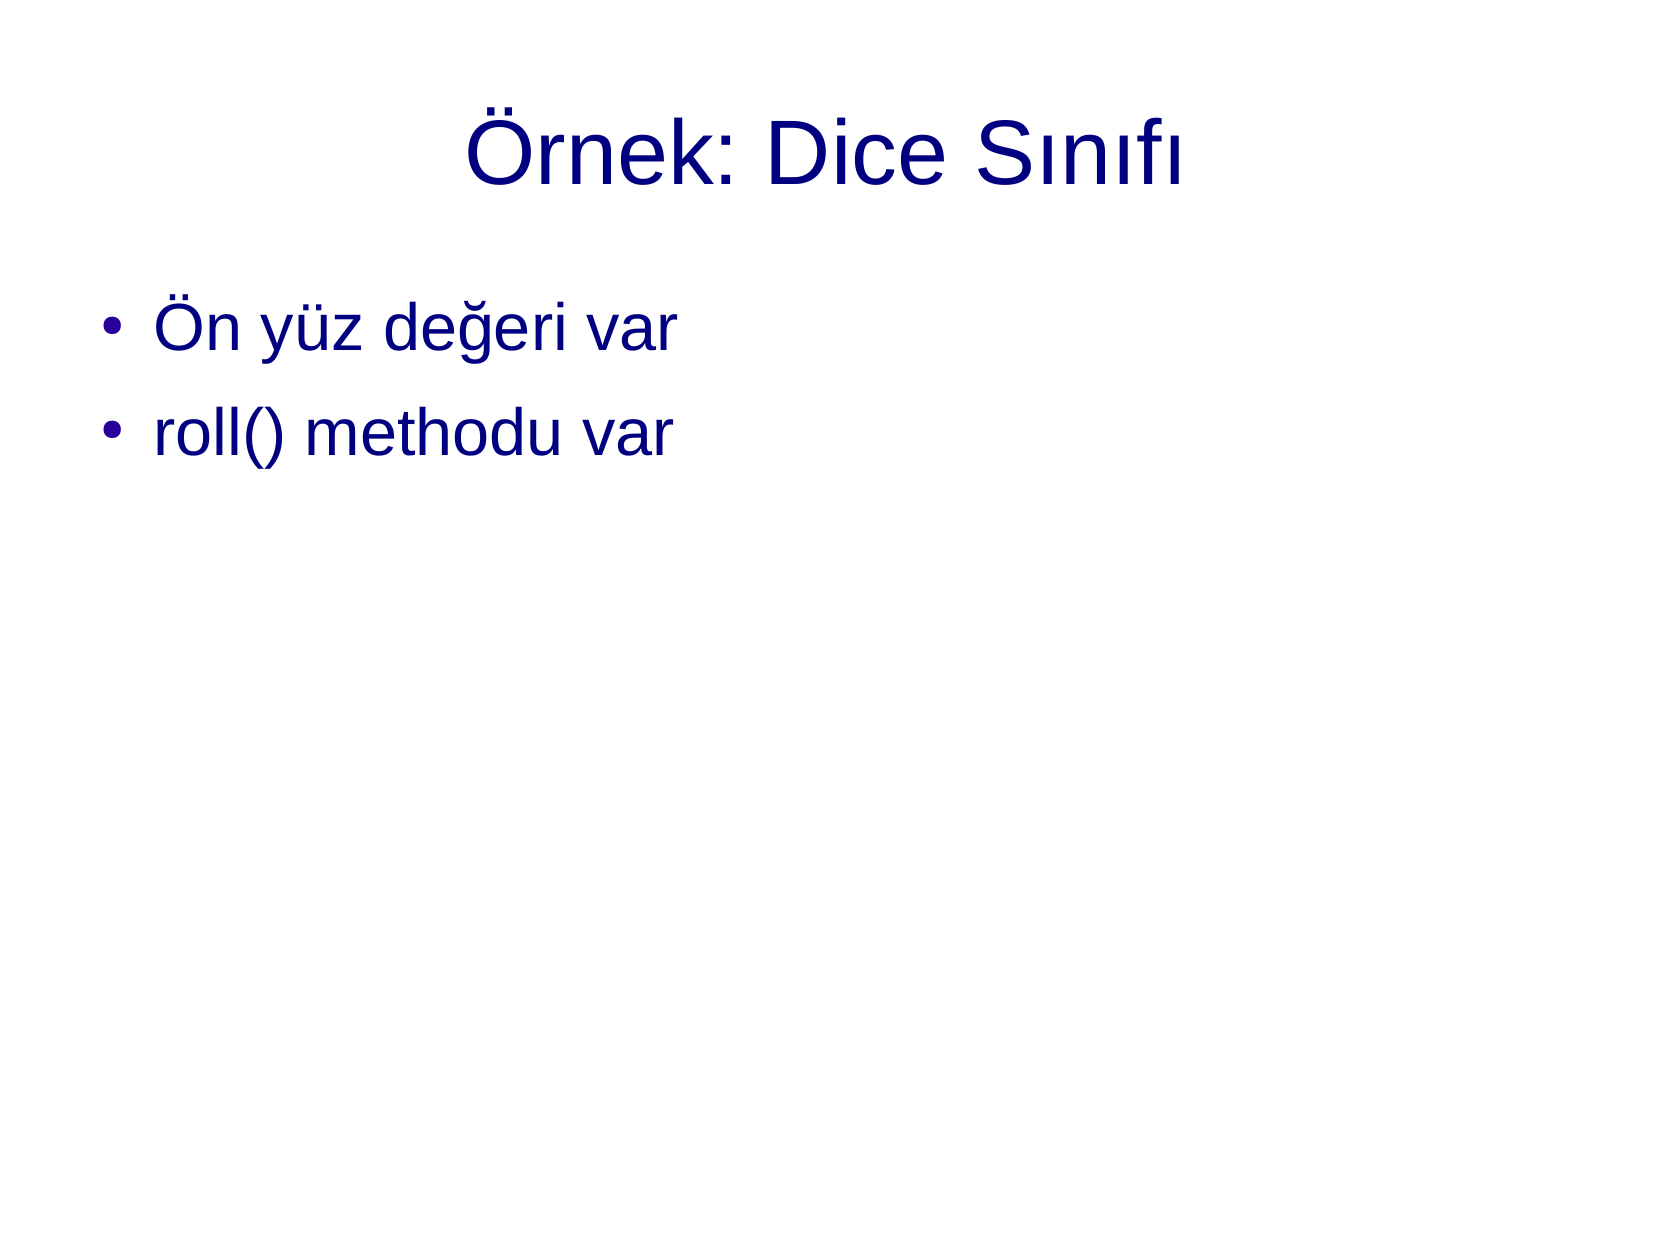

# Örnek: Dice Sınıfı
Ön yüz değeri var
roll() methodu var